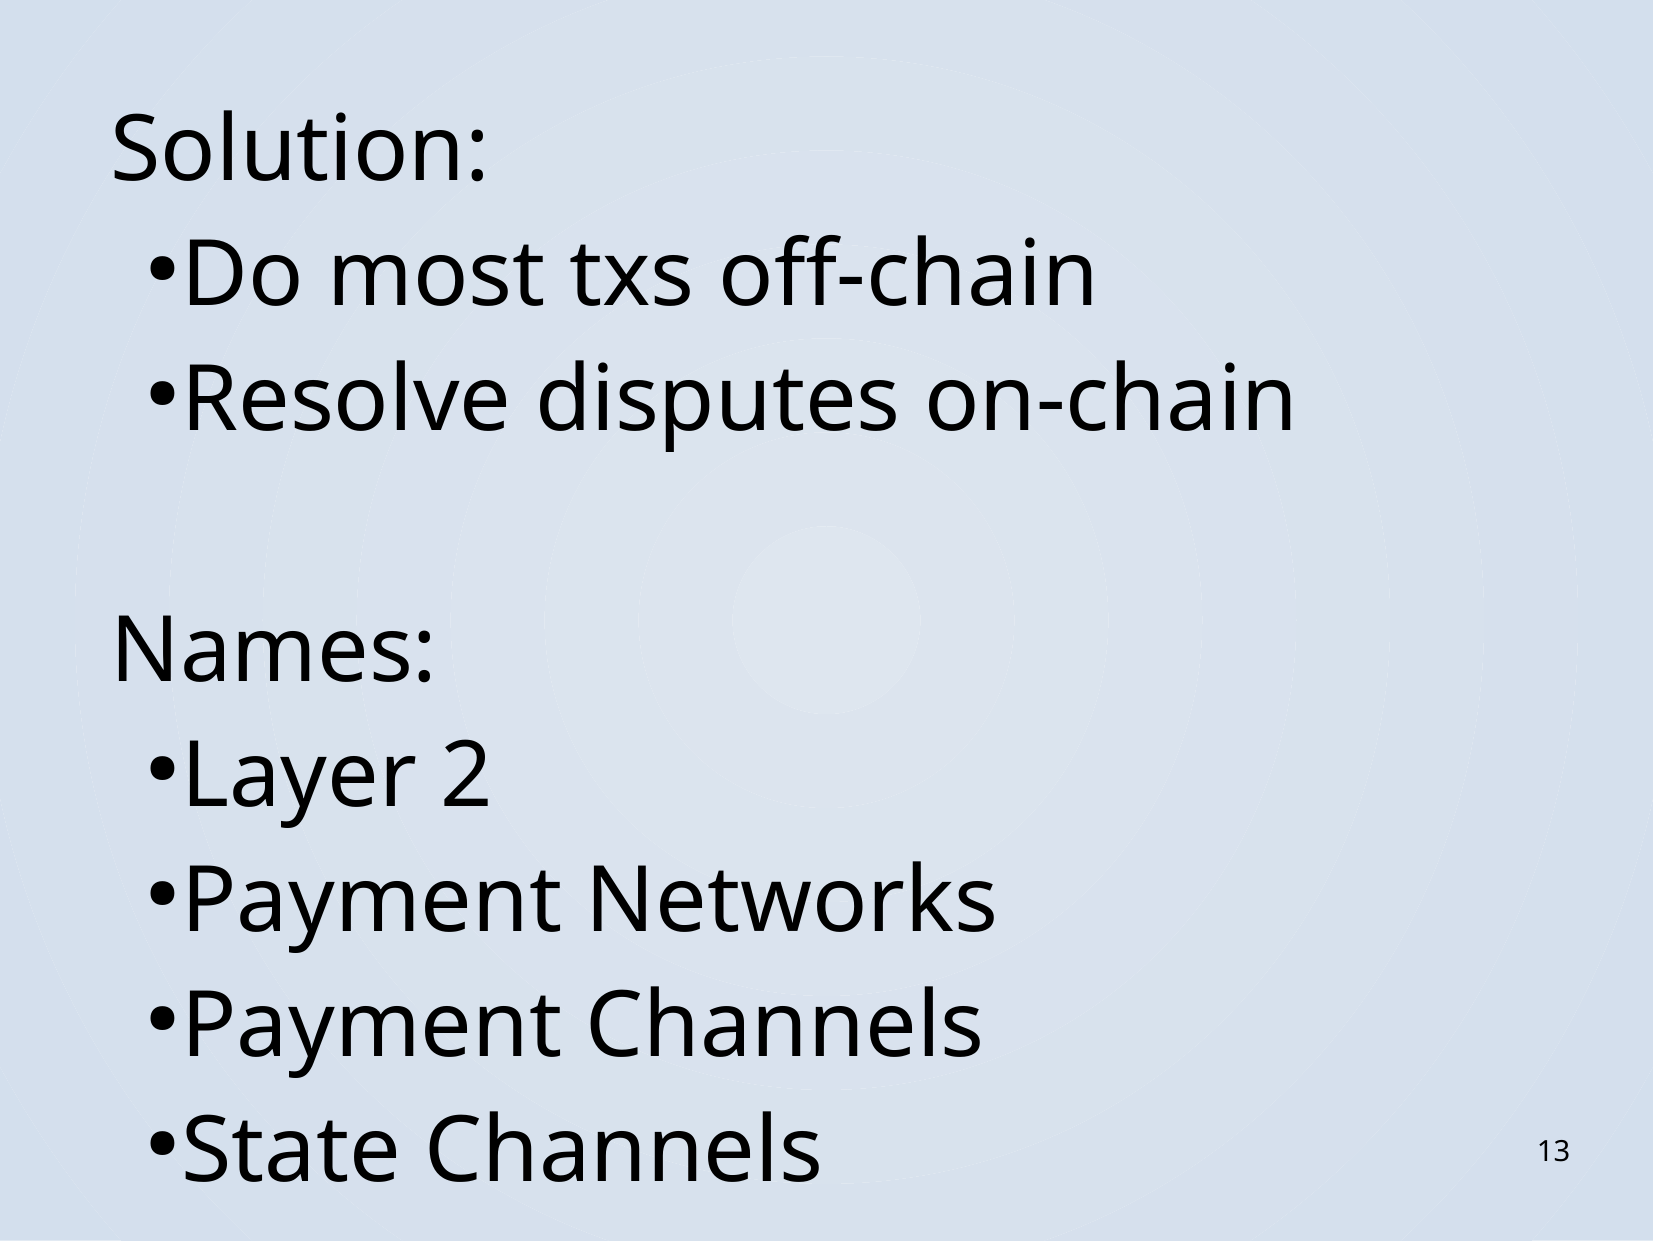

Solution:
Do most txs off-chain
Resolve disputes on-chain
Names:
Layer 2
Payment Networks
Payment Channels
State Channels
...
13